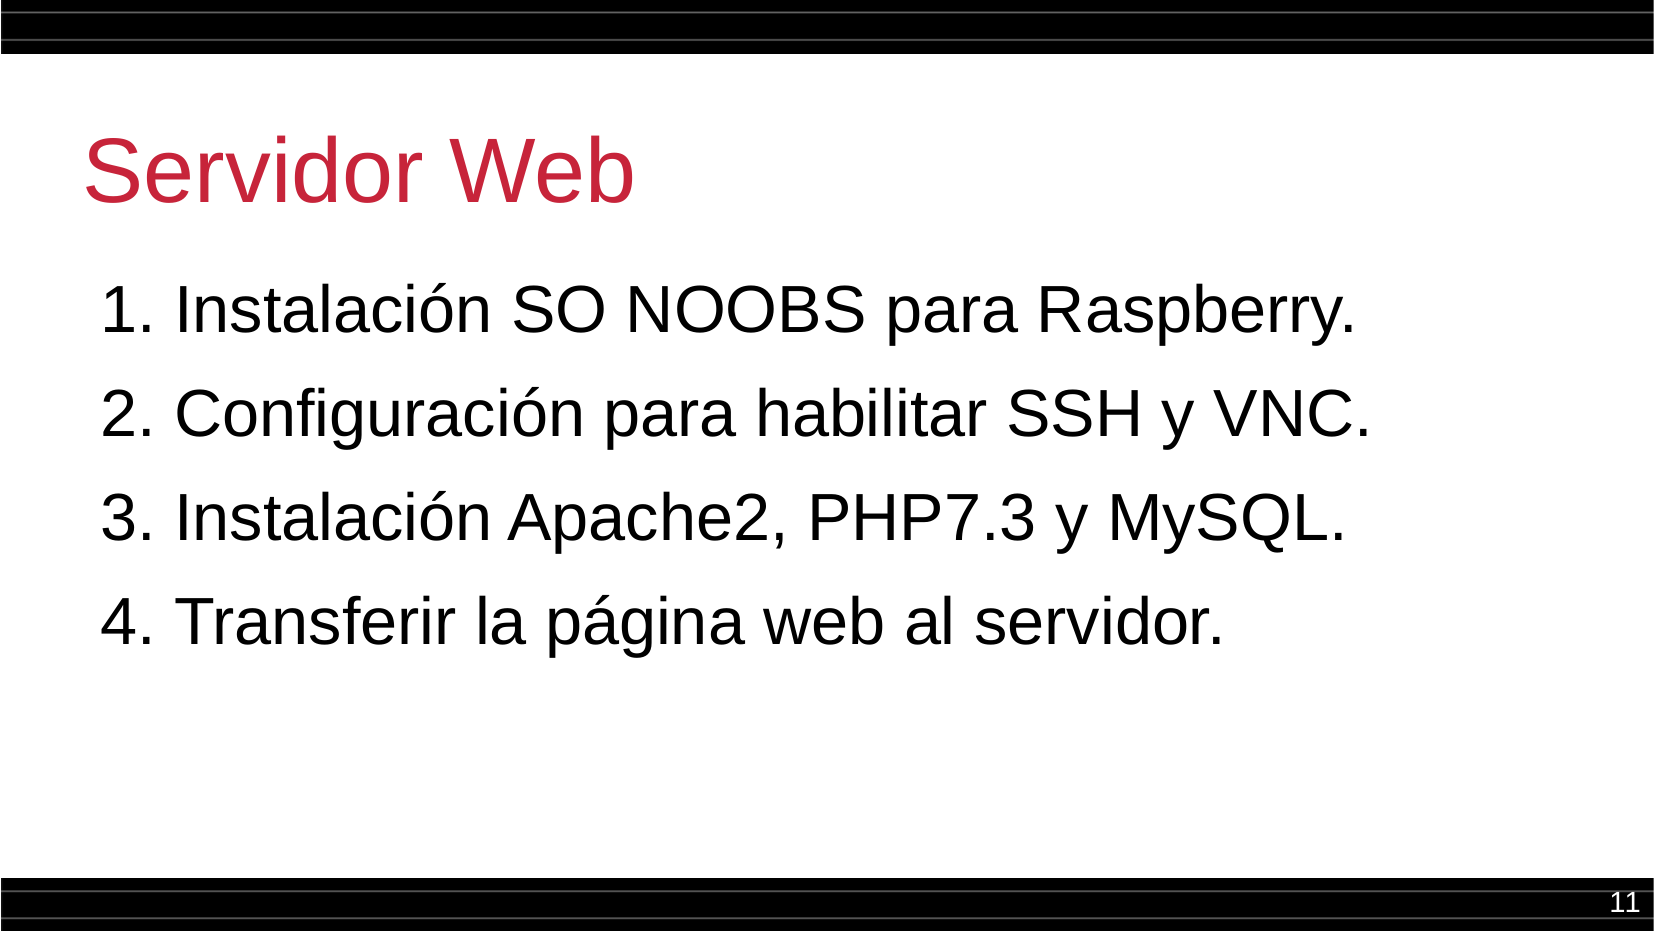

# Servidor Web
 Instalación SO NOOBS para Raspberry.
 Configuración para habilitar SSH y VNC.
 Instalación Apache2, PHP7.3 y MySQL.
 Transferir la página web al servidor.